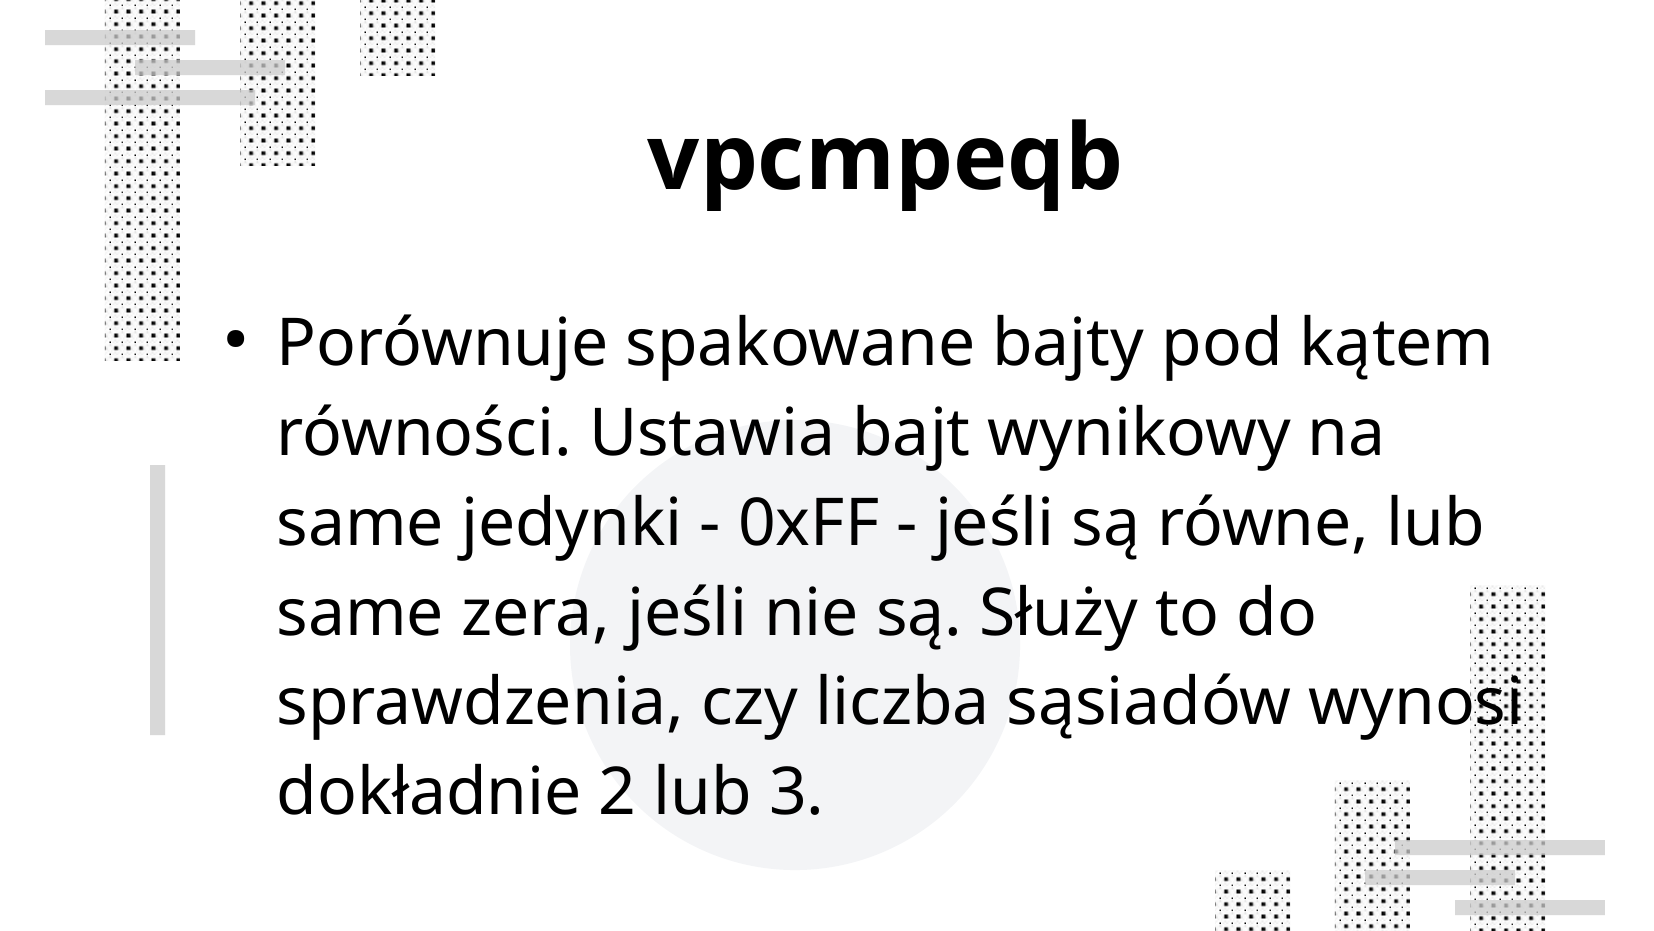

# vpcmpeqb
Porównuje spakowane bajty pod kątem równości. Ustawia bajt wynikowy na same jedynki - 0xFF - jeśli są równe, lub same zera, jeśli nie są. Służy to do sprawdzenia, czy liczba sąsiadów wynosi dokładnie 2 lub 3.